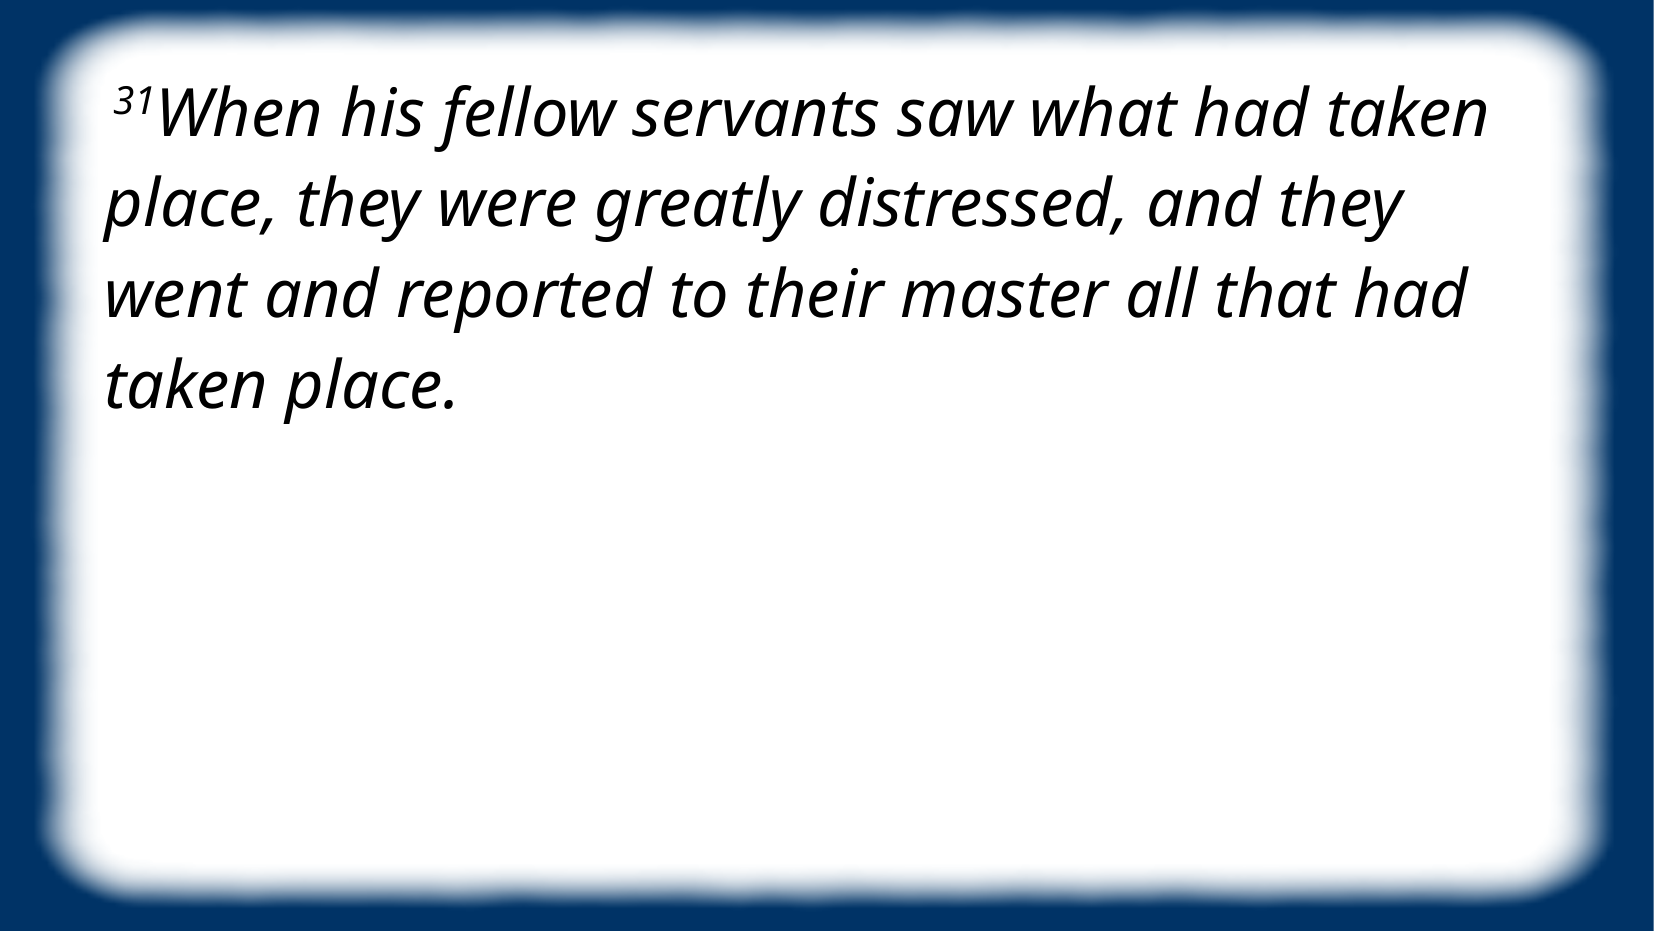

31When his fellow servants saw what had taken place, they were greatly distressed, and they went and reported to their master all that had taken place.